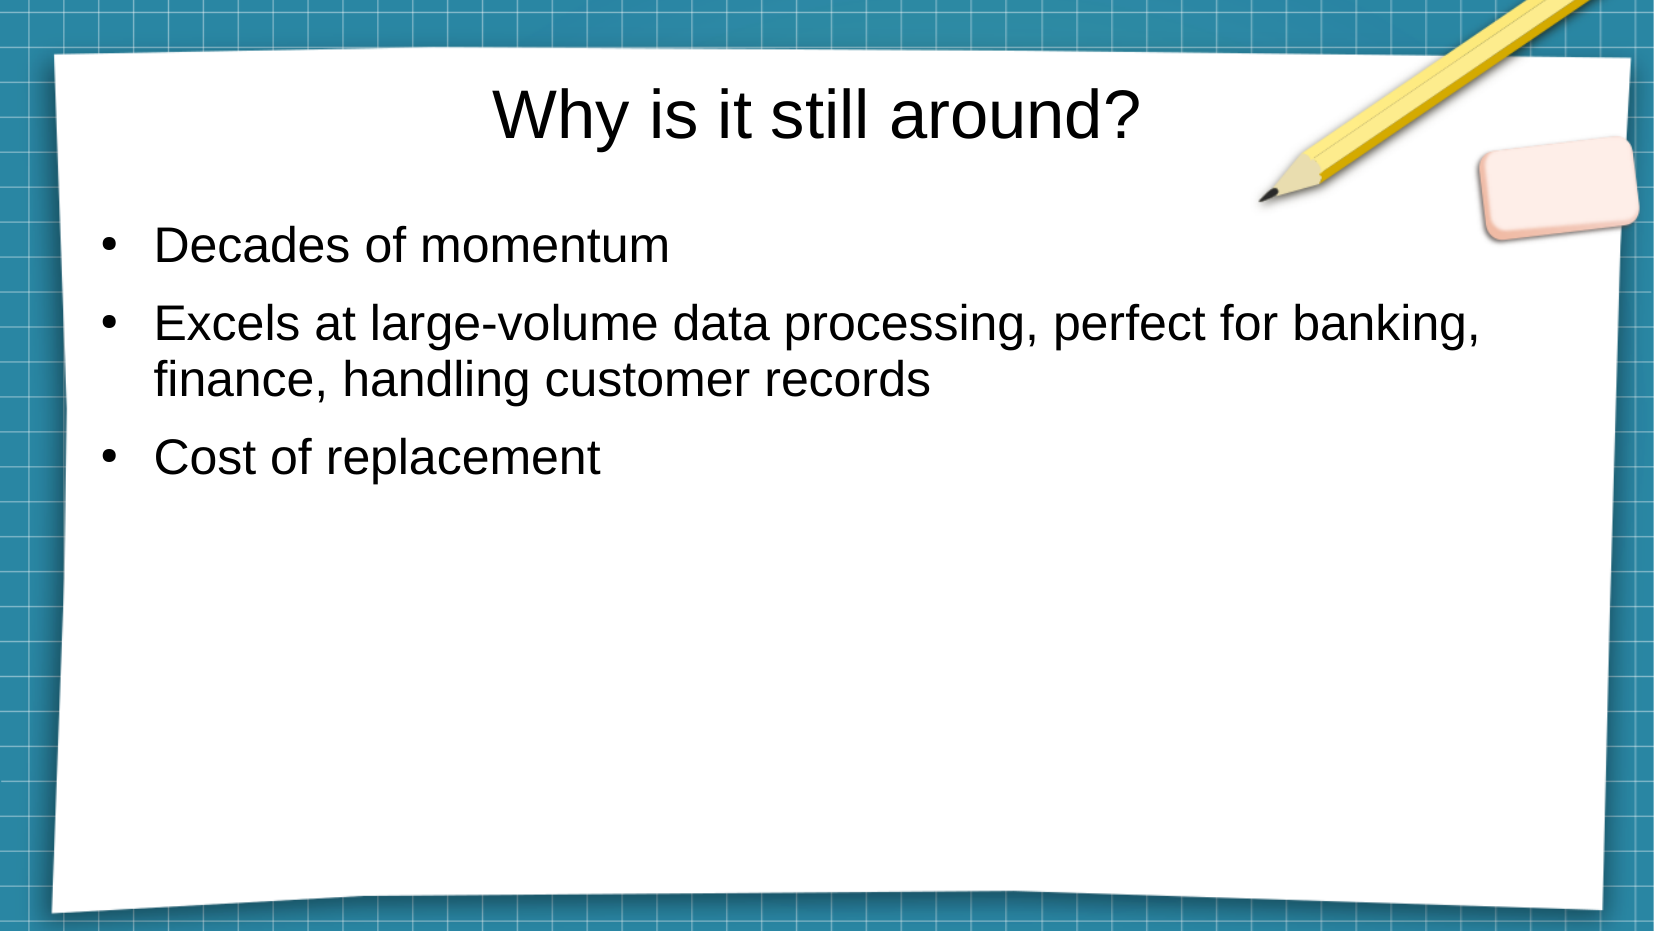

# Why is it still around?
Decades of momentum
Excels at large-volume data processing, perfect for banking, finance, handling customer records
Cost of replacement